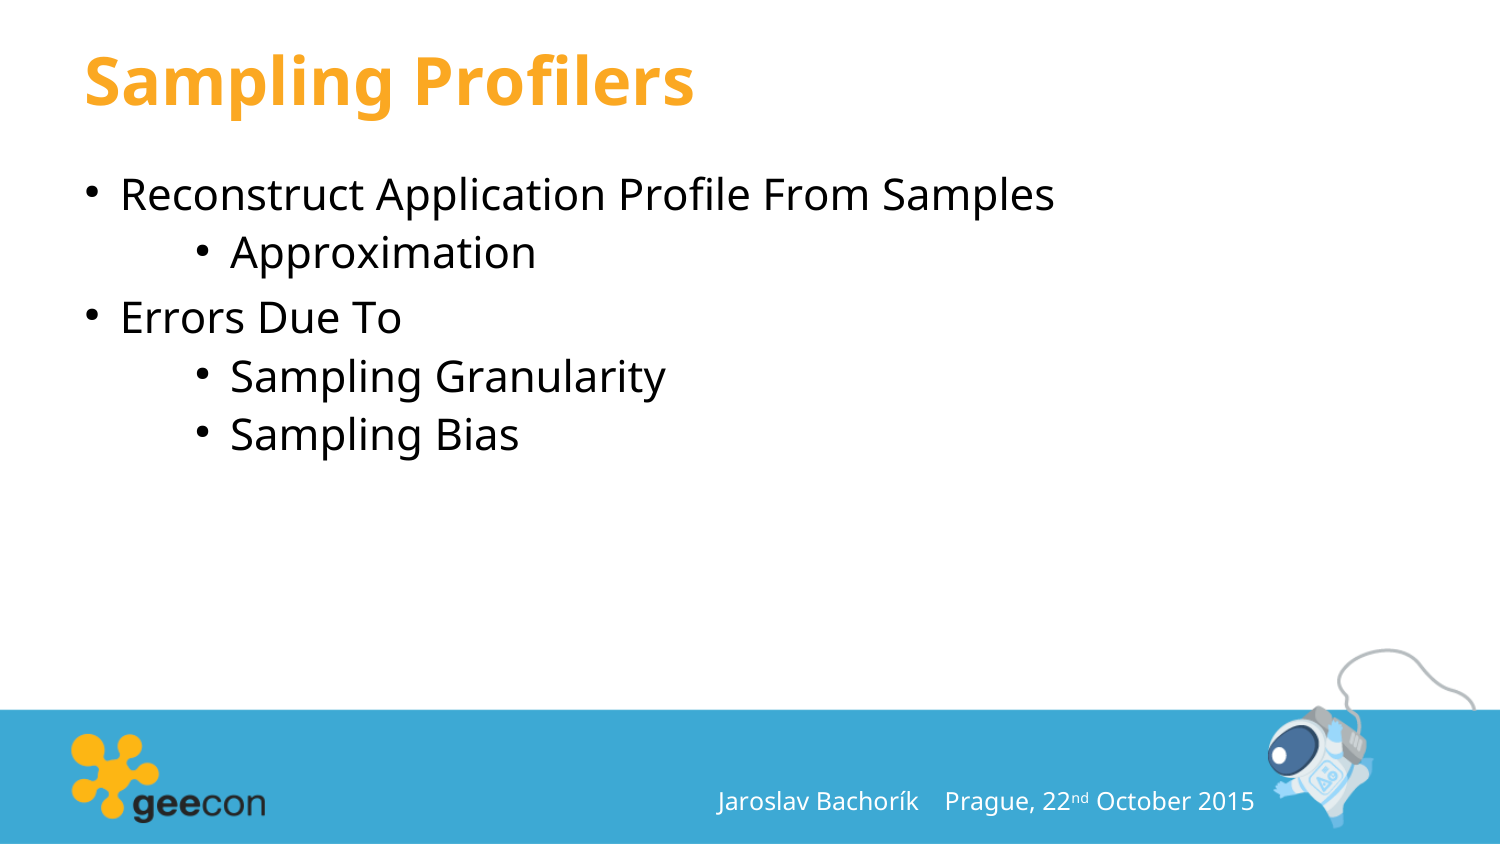

# Sampling Profilers
Reconstruct Application Profile From Samples
Approximation
Errors Due To
Sampling Granularity
Sampling Bias
Jaroslav Bachorík Prague, 22nd October 2015